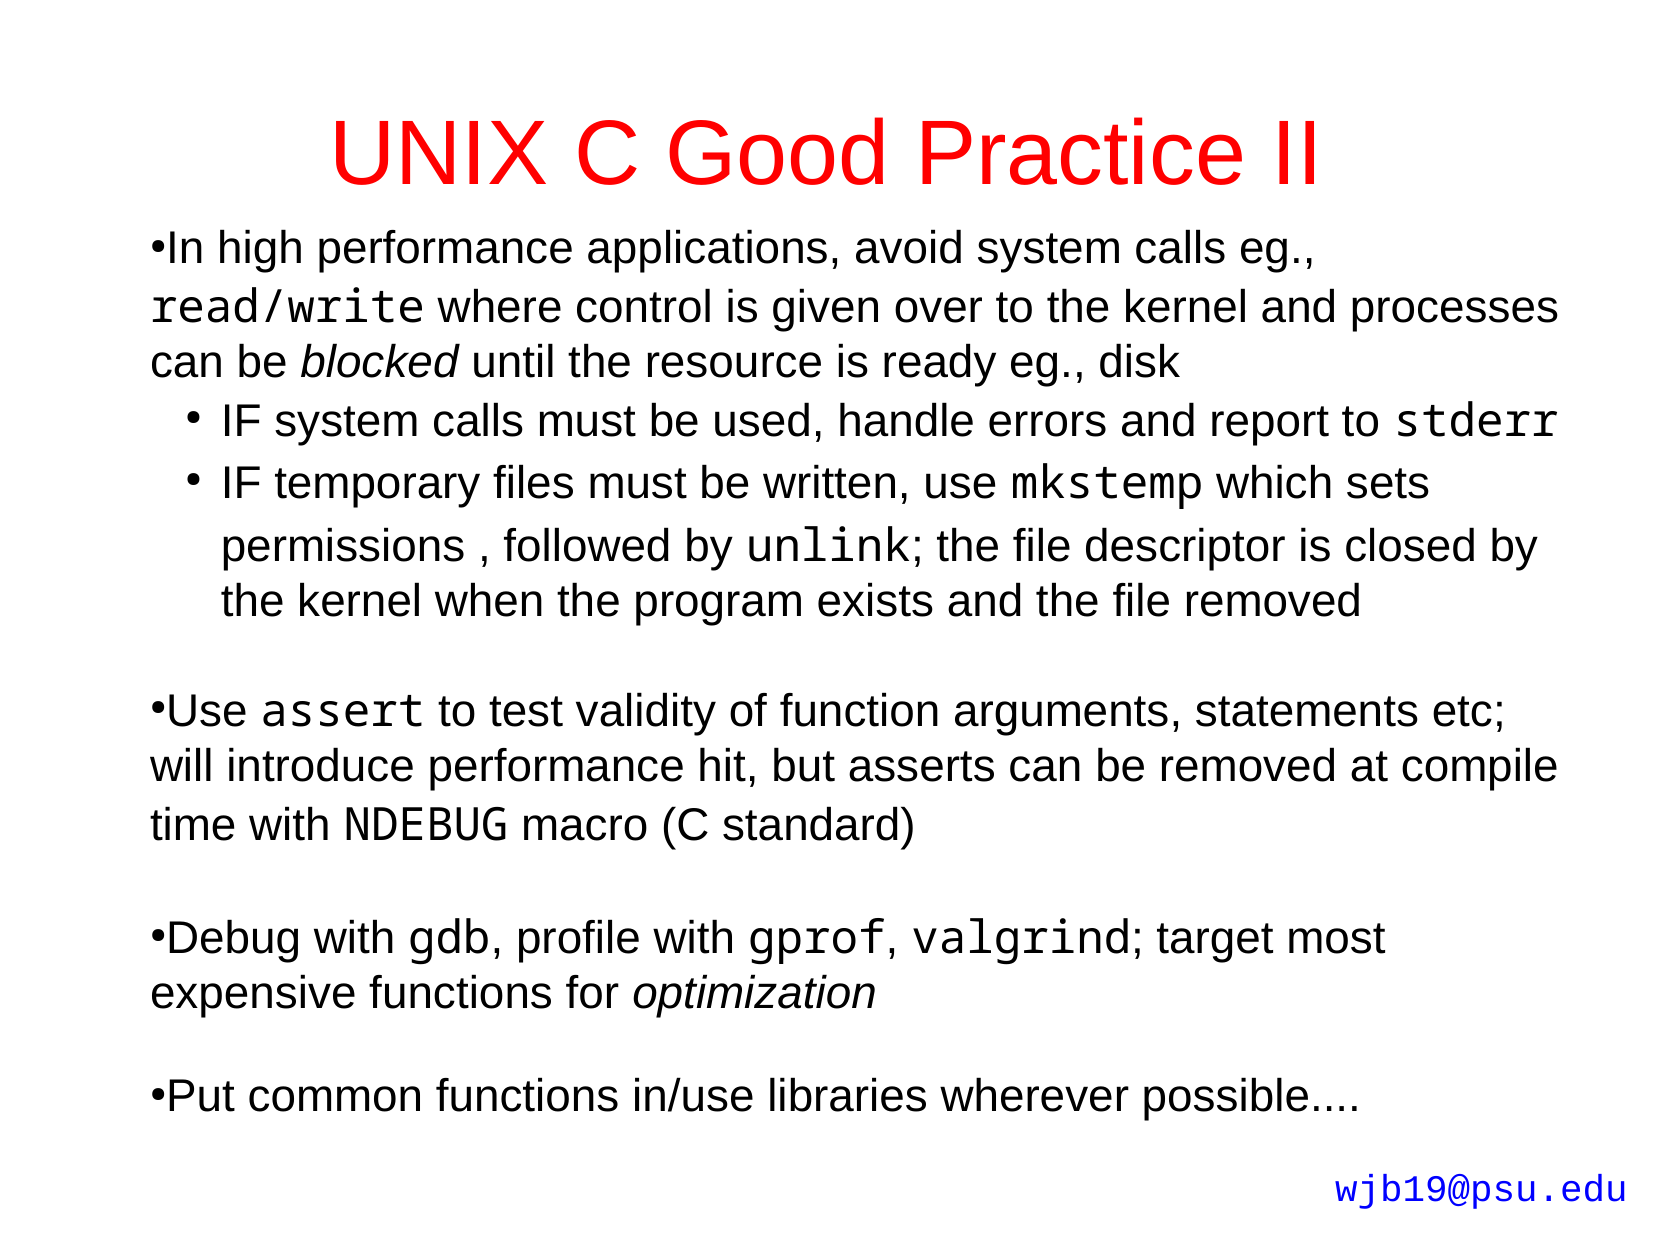

# UNIX C Good Practice II
In high performance applications, avoid system calls eg., read/write where control is given over to the kernel and processes can be blocked until the resource is ready eg., disk
IF system calls must be used, handle errors and report to stderr
IF temporary files must be written, use mkstemp which sets permissions , followed by unlink; the file descriptor is closed by the kernel when the program exists and the file removed
Use assert to test validity of function arguments, statements etc; will introduce performance hit, but asserts can be removed at compile time with NDEBUG macro (C standard)
Debug with gdb, profile with gprof, valgrind; target most expensive functions for optimization
Put common functions in/use libraries wherever possible....
wjb19@psu.edu